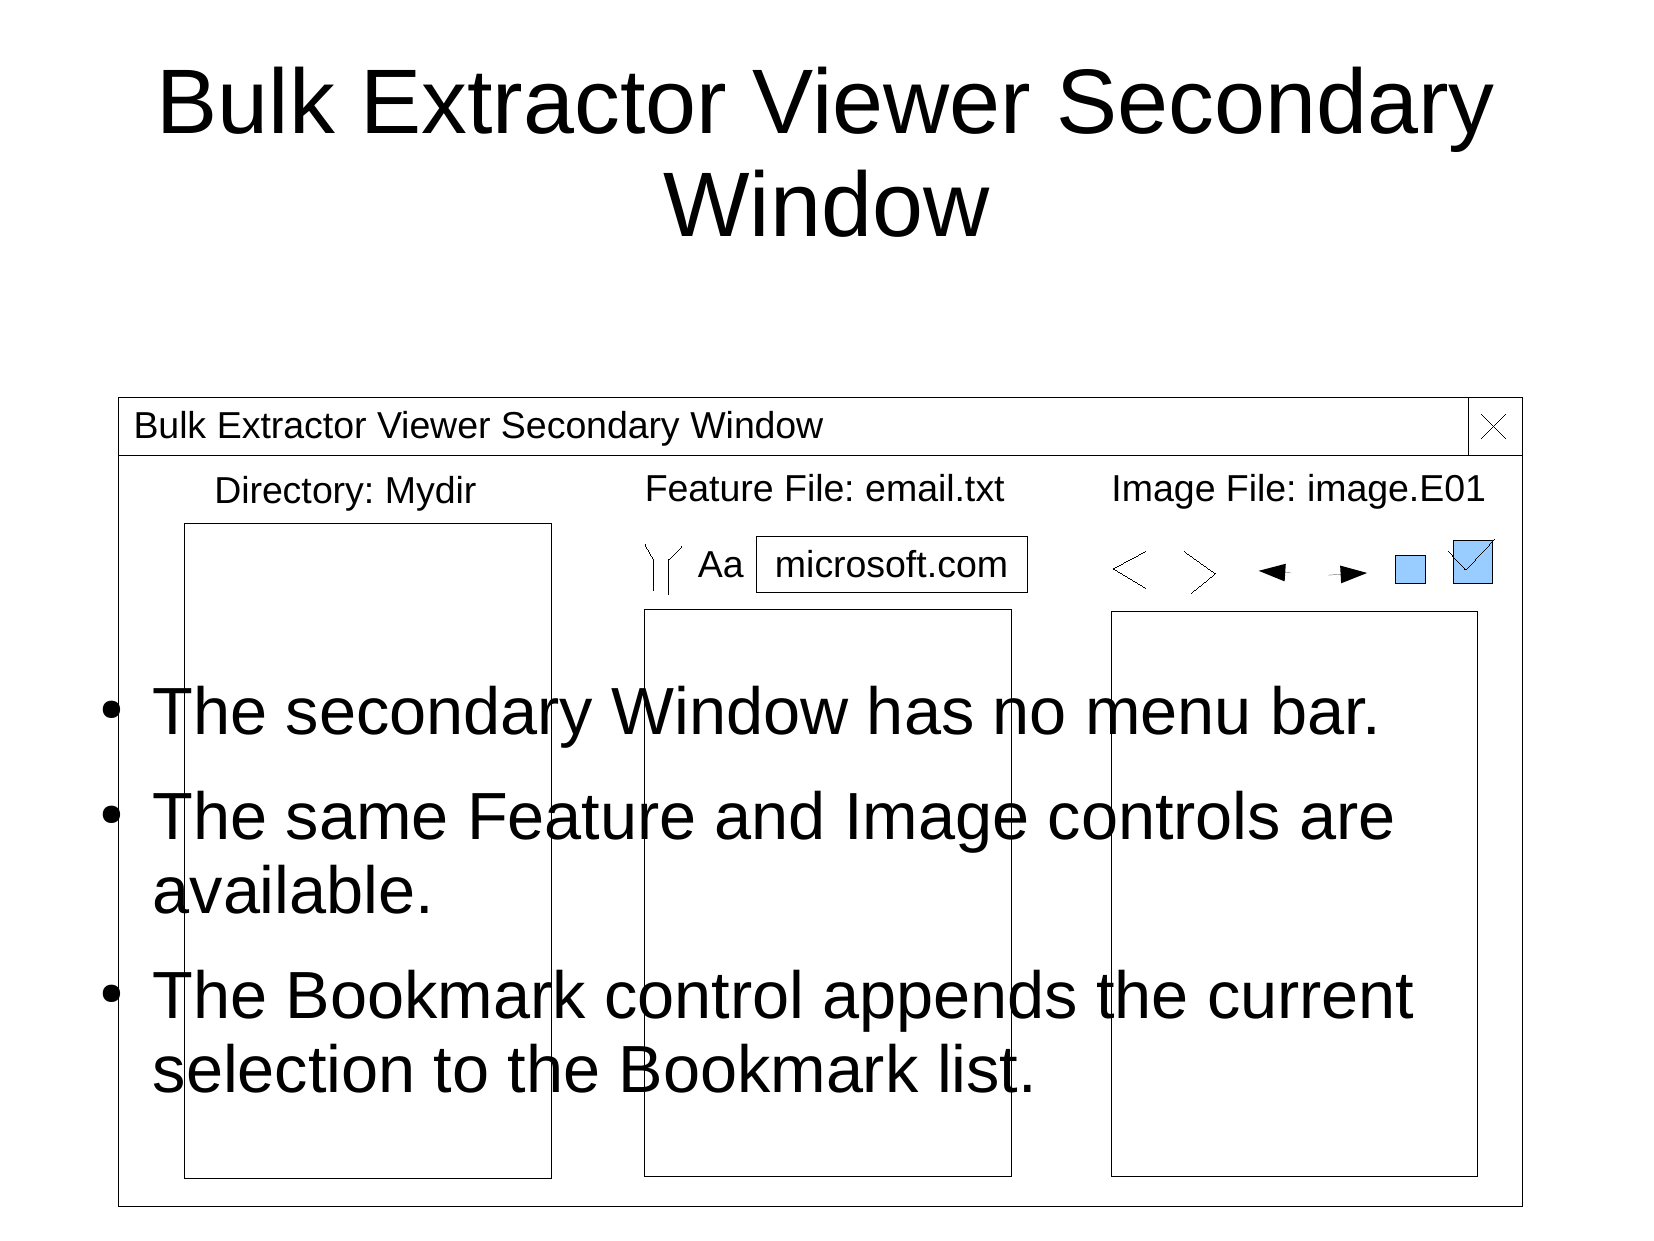

# Bulk Extractor Viewer Secondary Window
Bulk Extractor Viewer Secondary Window
Feature File: email.txt
Image File: image.E01
Directory: Mydir
Aa
microsoft.com
The secondary Window has no menu bar.
The same Feature and Image controls are available.
The Bookmark control appends the current selection to the Bookmark list.